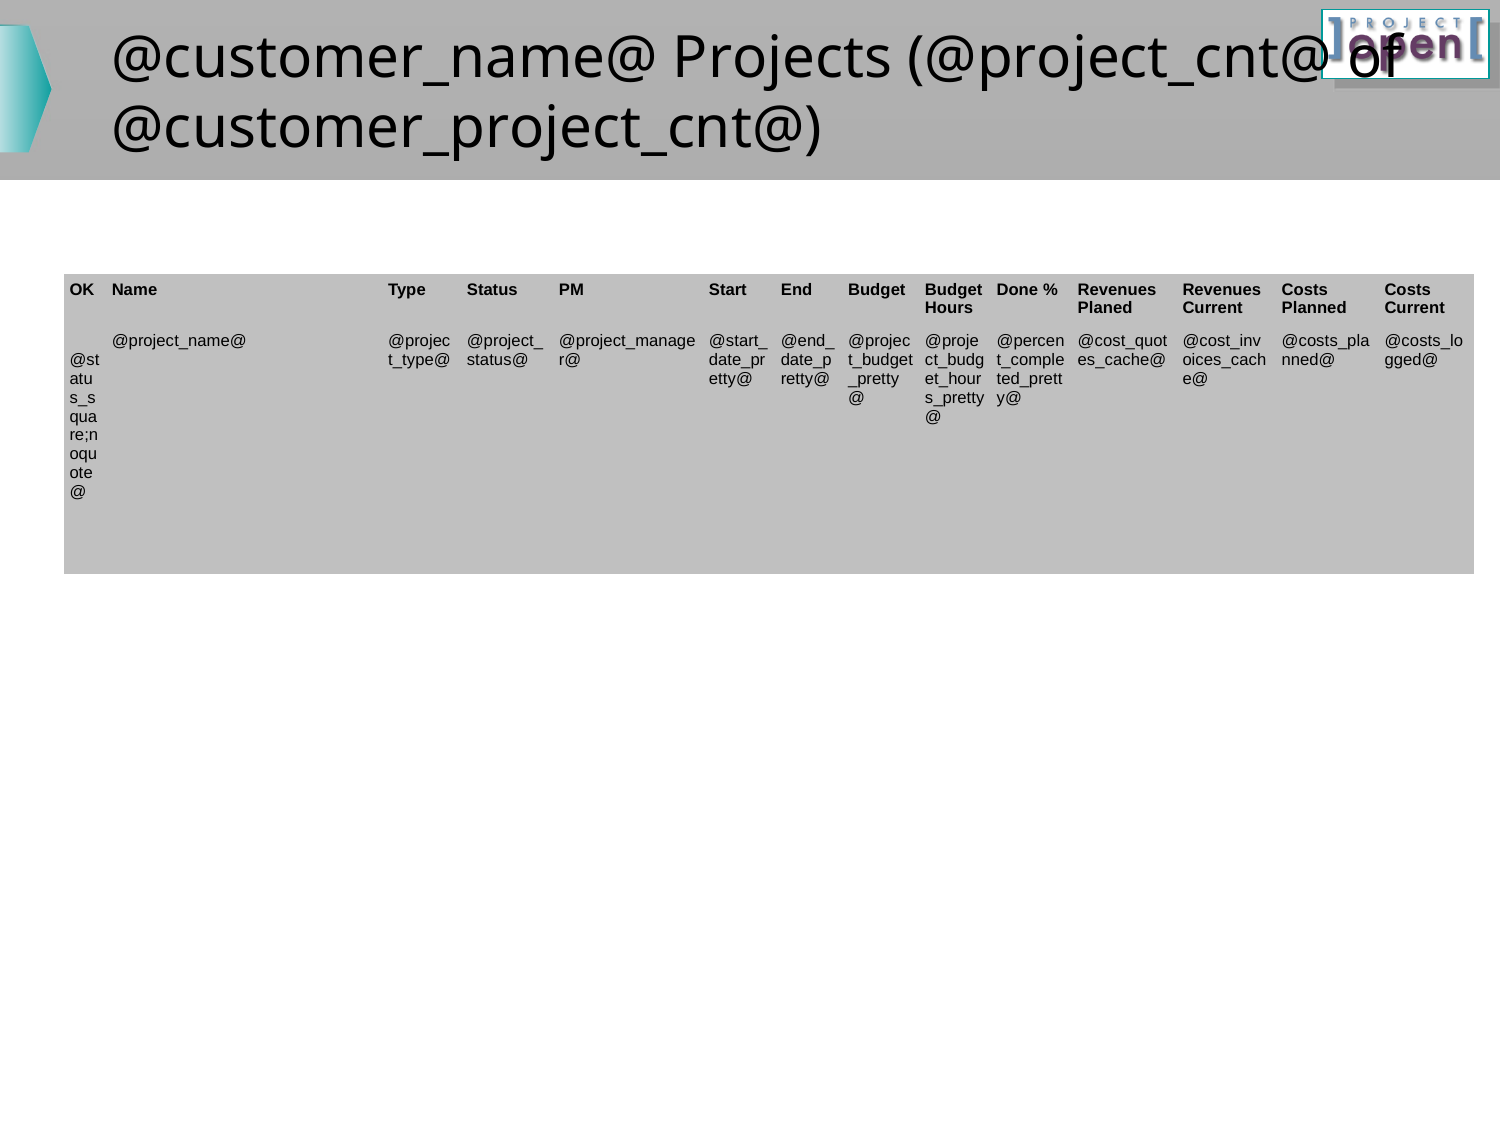

# @customer_name@ Projects (@project_cnt@ of @customer_project_cnt@)
| OK | Name | Type | Status | PM | Start | End | Budget | Budget Hours | Done % | Revenues Planed | Revenues Current | Costs Planned | Costs Current |
| --- | --- | --- | --- | --- | --- | --- | --- | --- | --- | --- | --- | --- | --- |
| @status\_square;noquote@ | @project\_name@ | @project\_type@ | @project\_status@ | @project\_manager@ | @start\_date\_pretty@ | @end\_date\_pretty@ | @project\_budget\_pretty@ | @project\_budget\_hours\_pretty@ | @percent\_completed\_pretty@ | @cost\_quotes\_cache@ | @cost\_invoices\_cache@ | @costs\_planned@ | @costs\_logged@ |
| | | | | | | | | | | | | | |
█
█
█